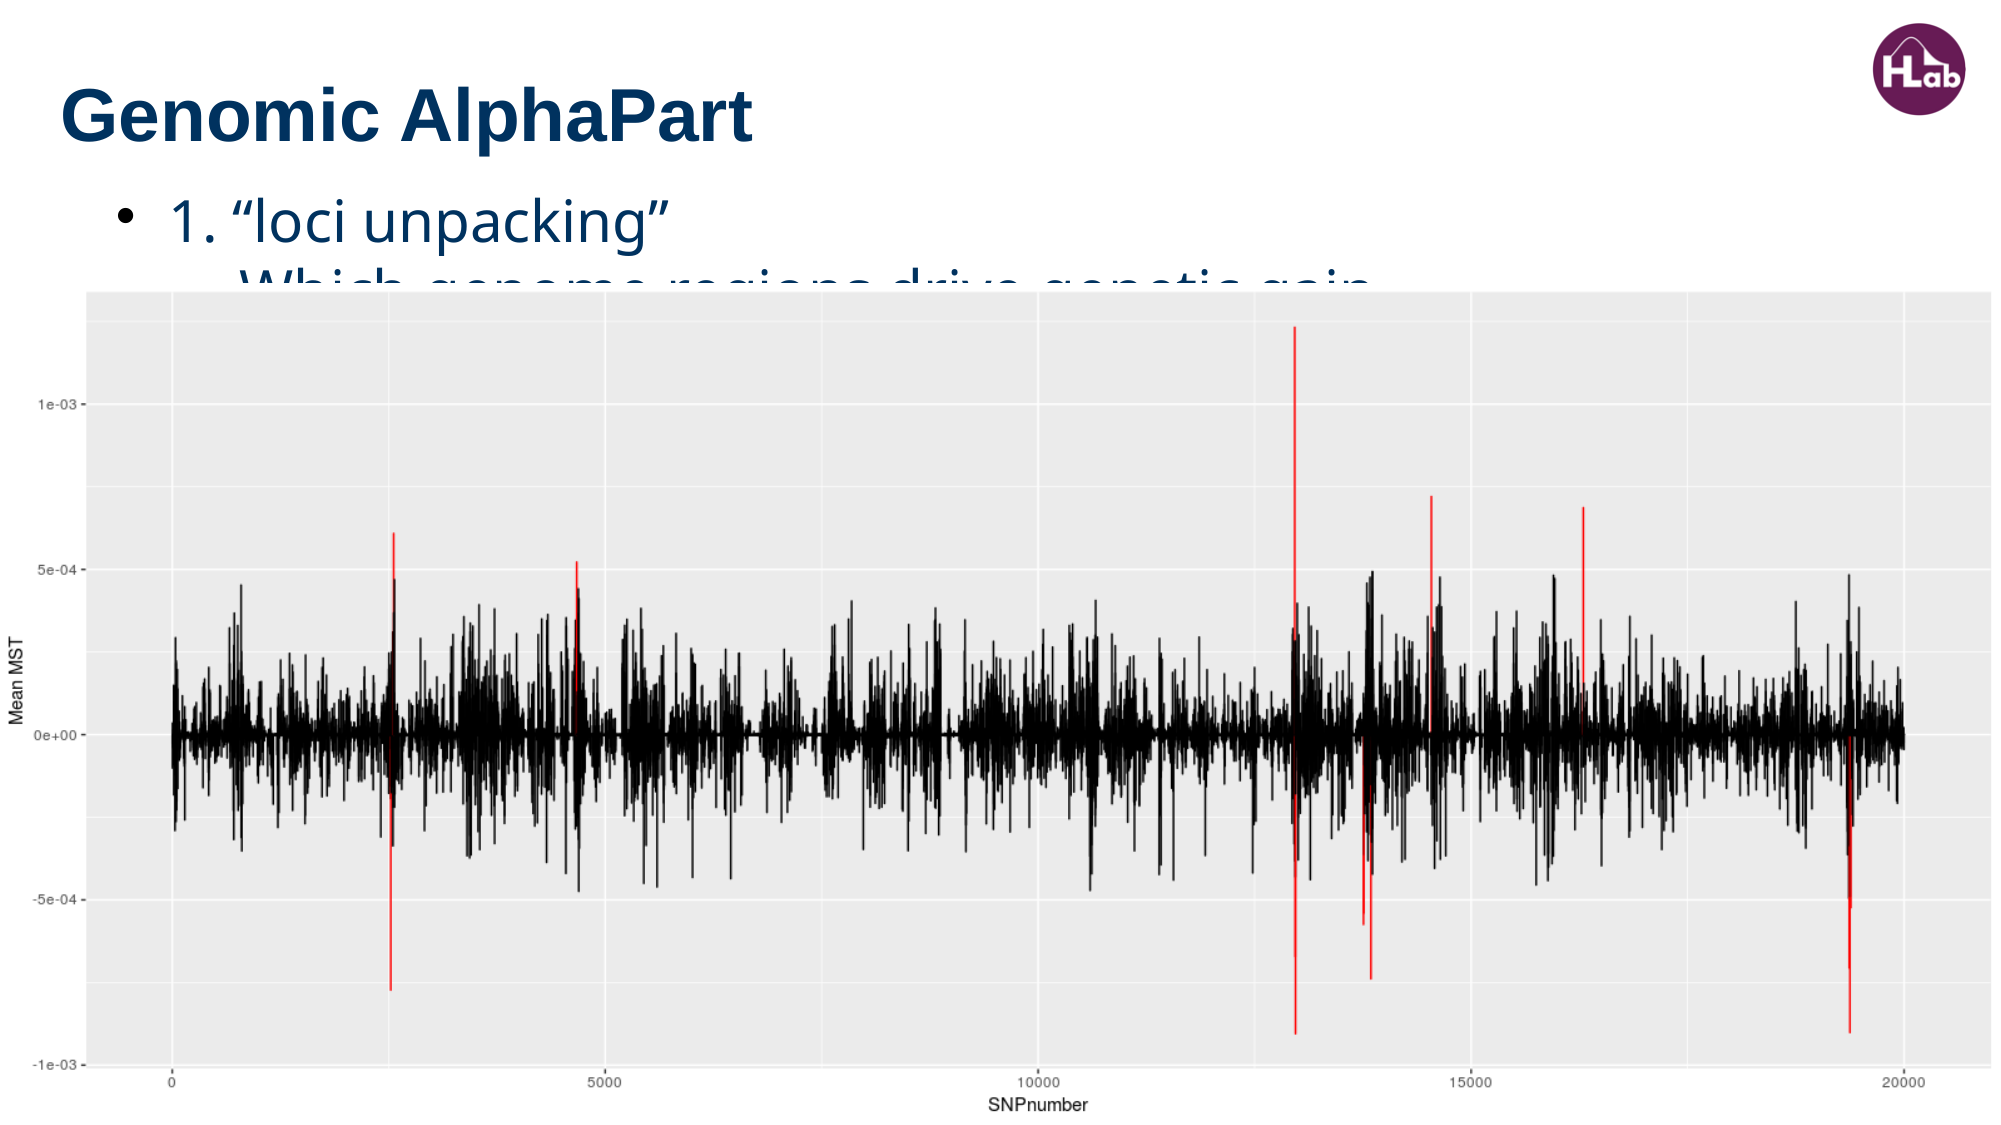

Genomic AlphaPart
1. “loci unpacking”
Which genome regions drive genetic gain
Sources of haplotypes / alleles